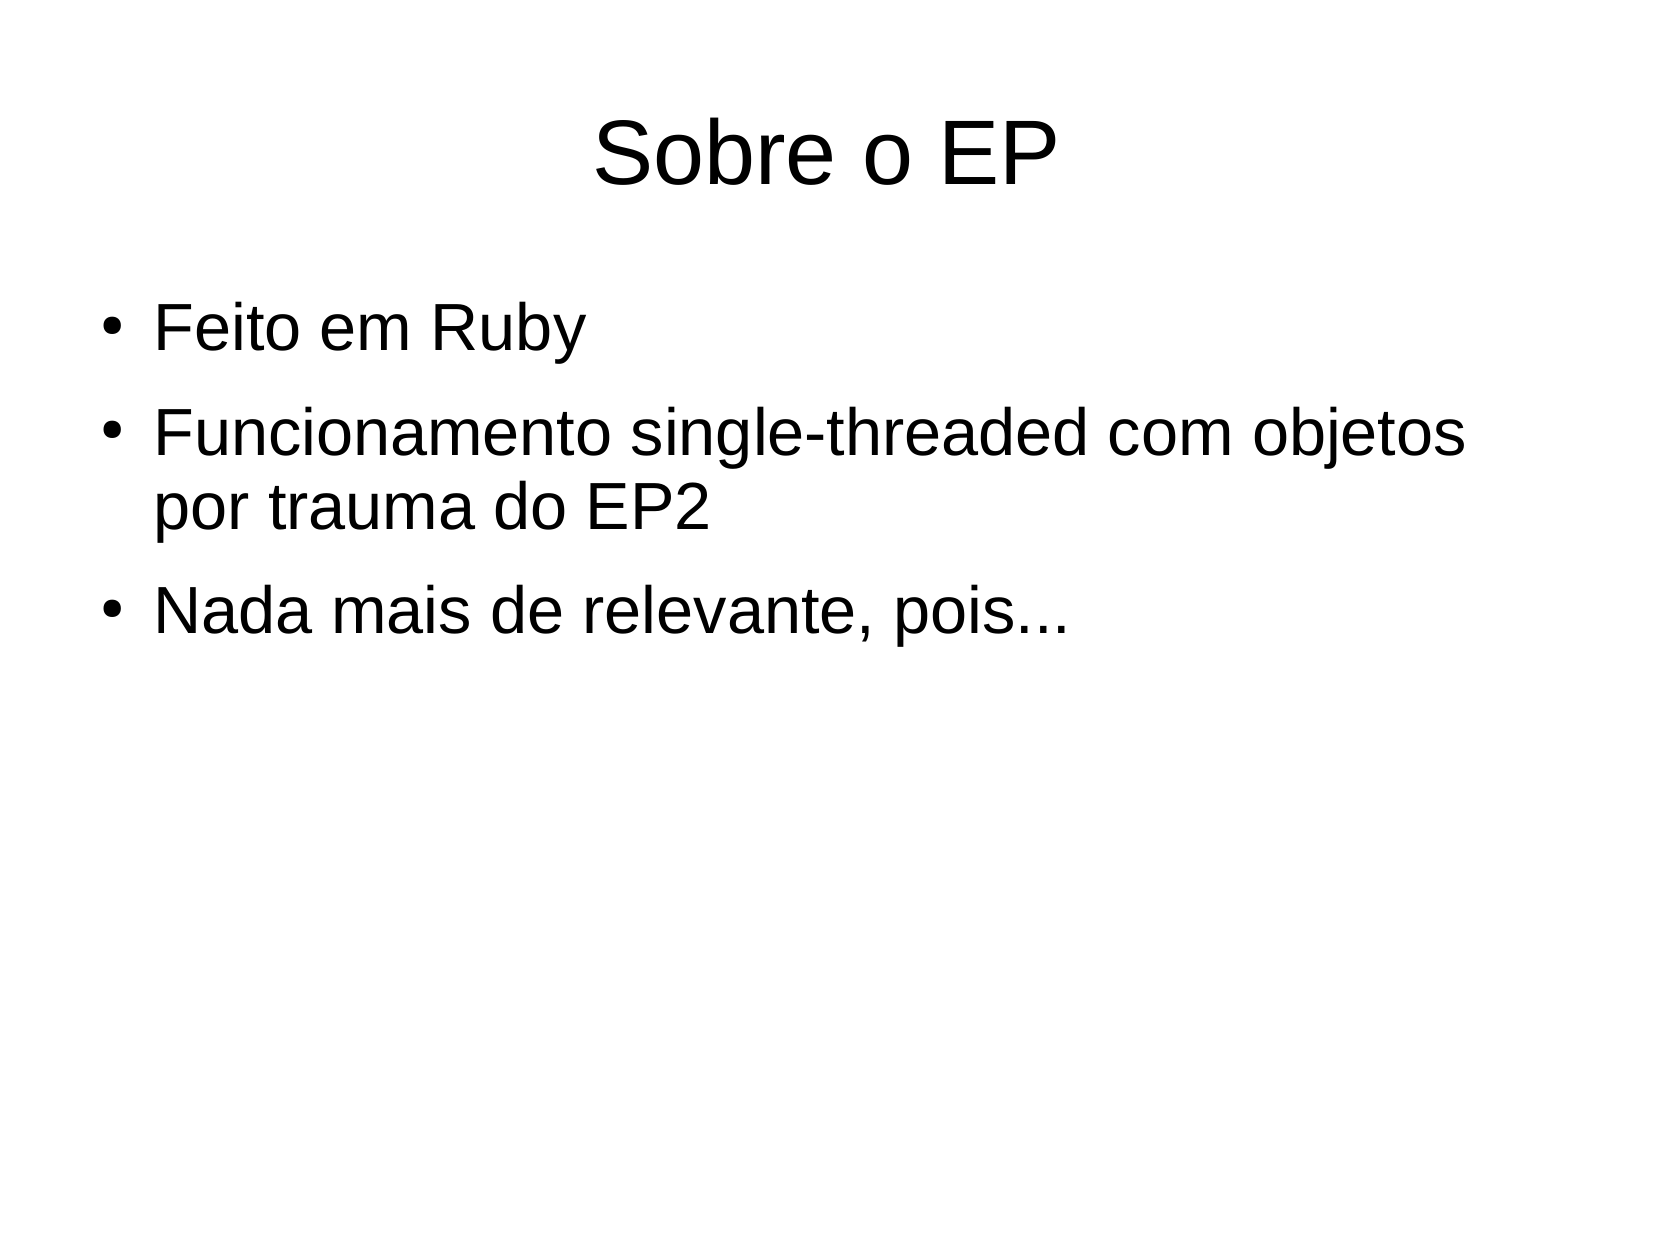

# Sobre o EP
Feito em Ruby
Funcionamento single-threaded com objetos por trauma do EP2
Nada mais de relevante, pois...